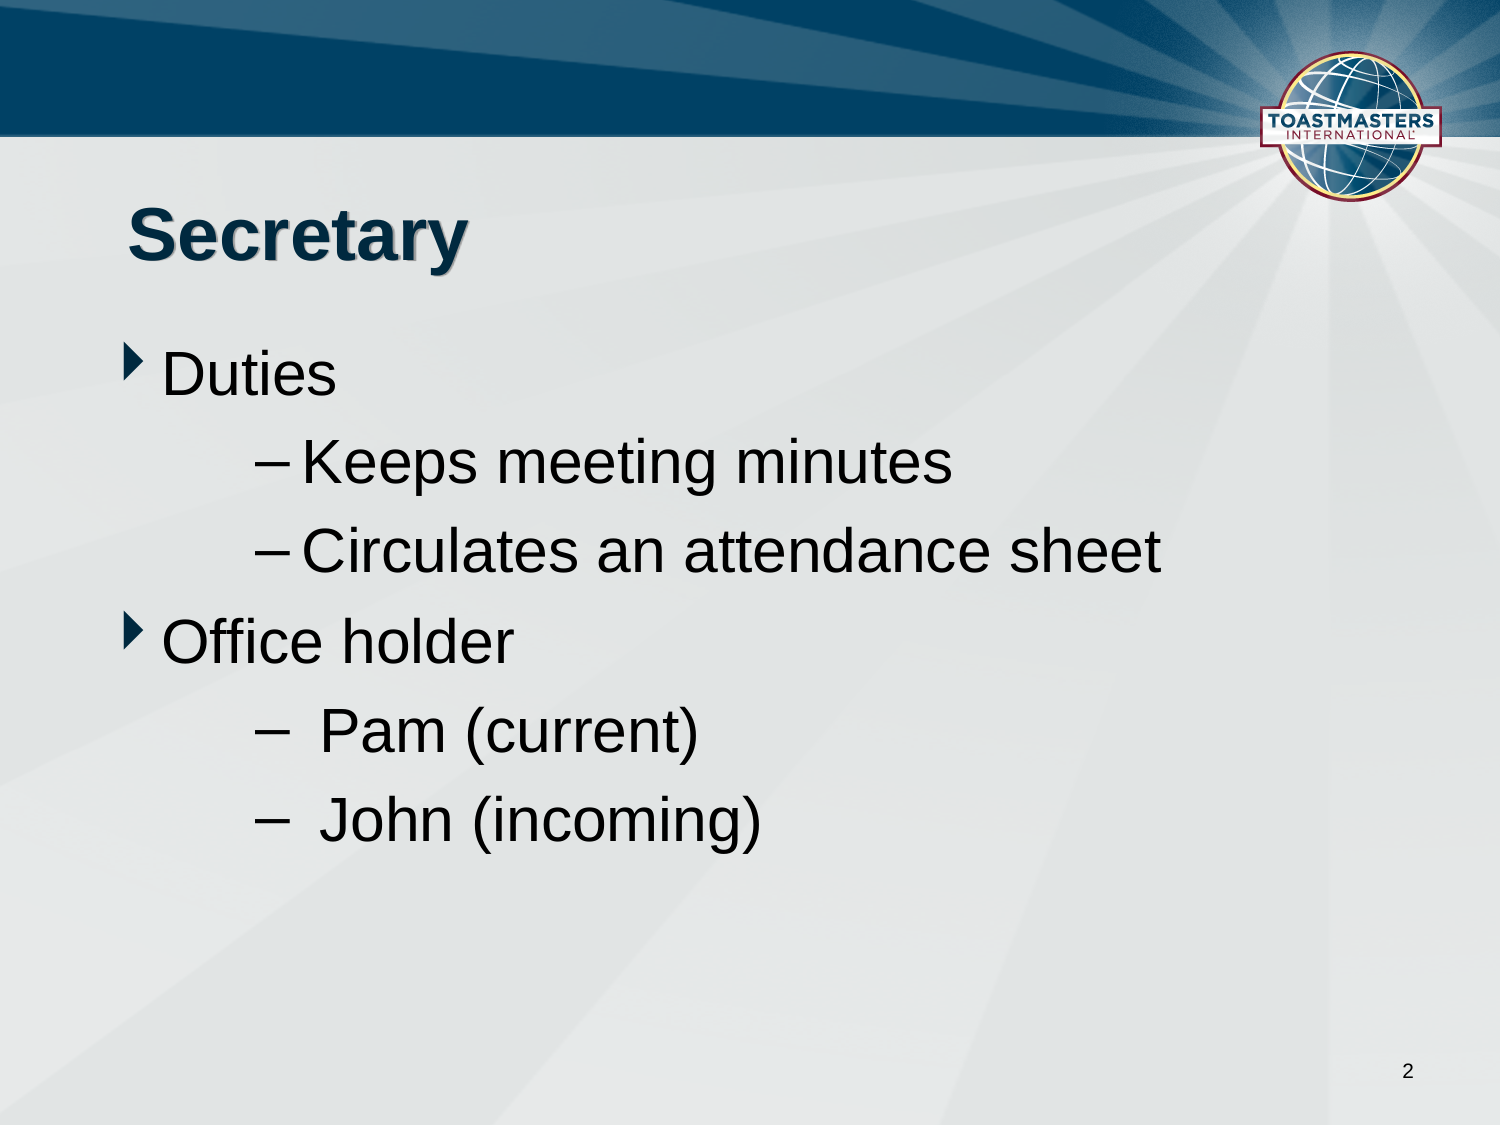

Secretary
# Duties
Keeps meeting minutes
Circulates an attendance sheet
Office holder
 Pam (current)
 John (incoming)
2